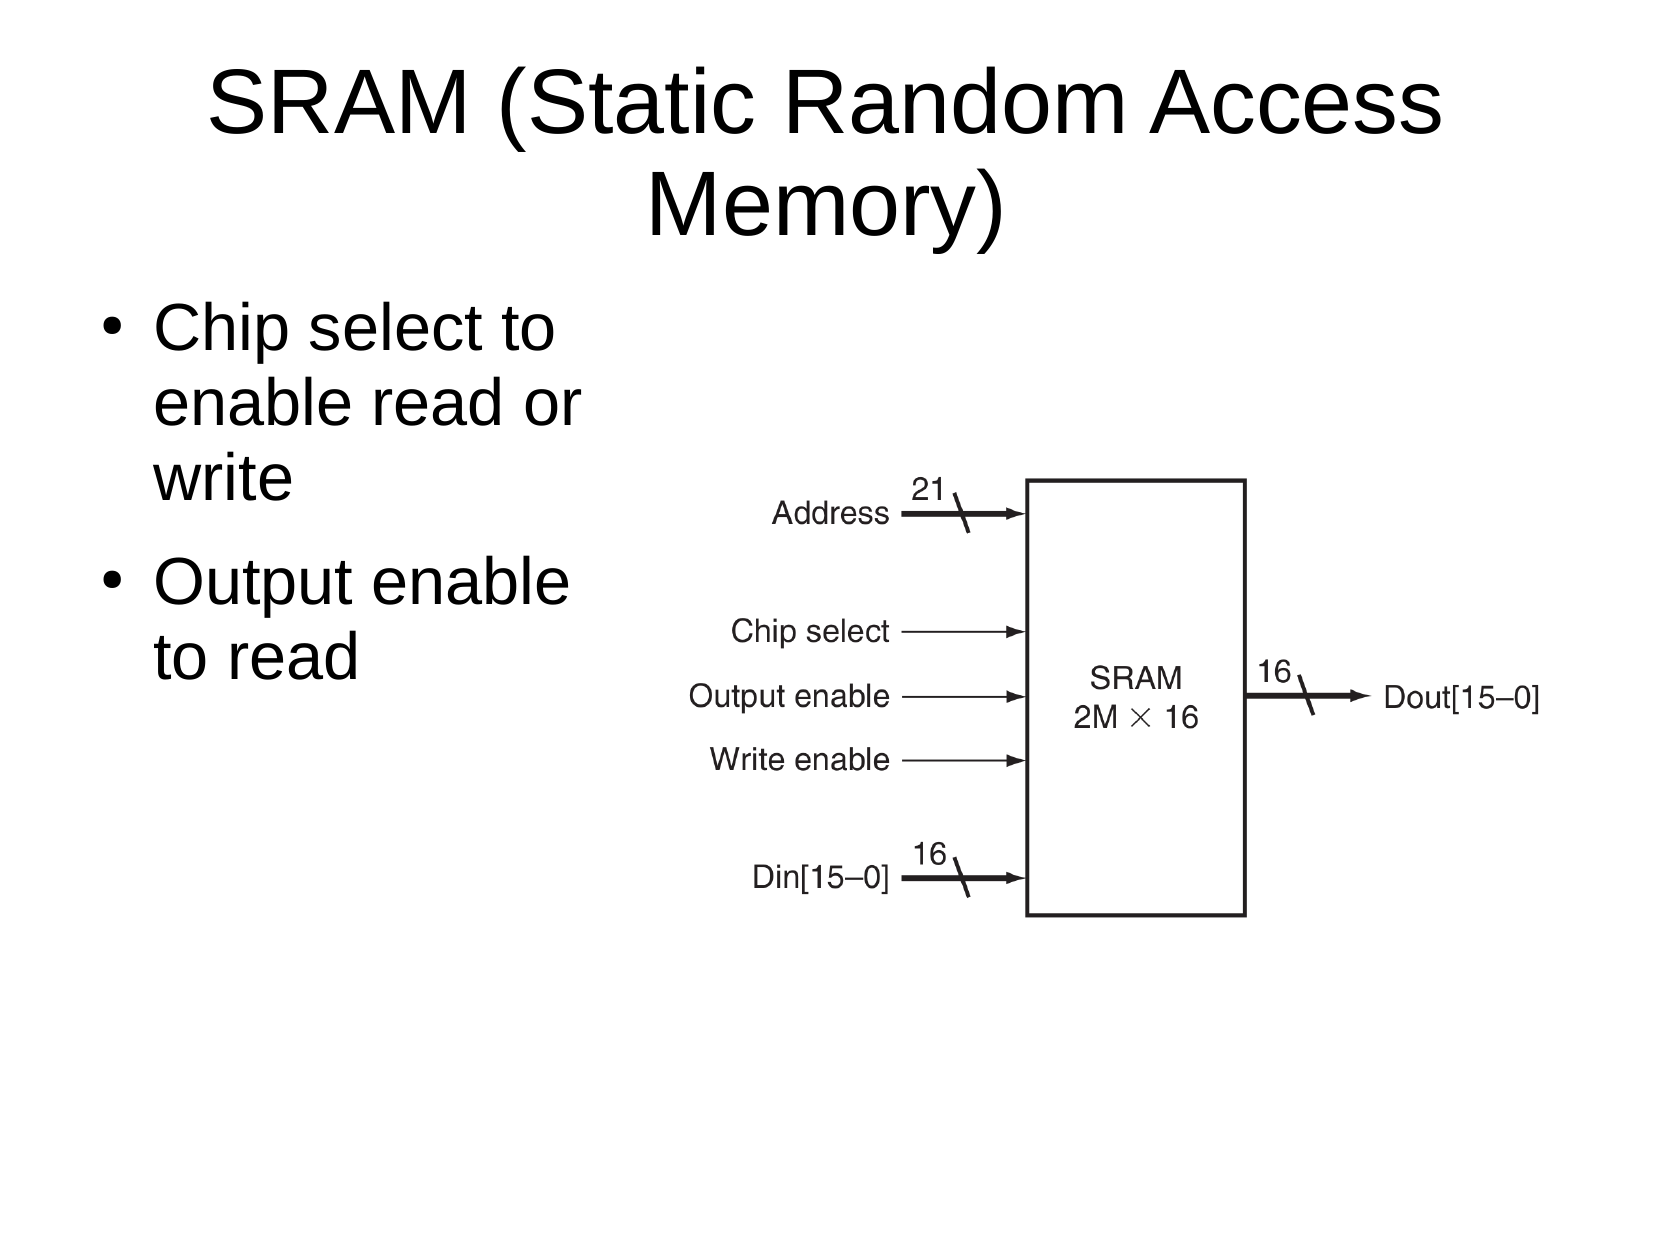

# SRAM (Static Random Access Memory)
Chip select to enable read or write
Output enable to read